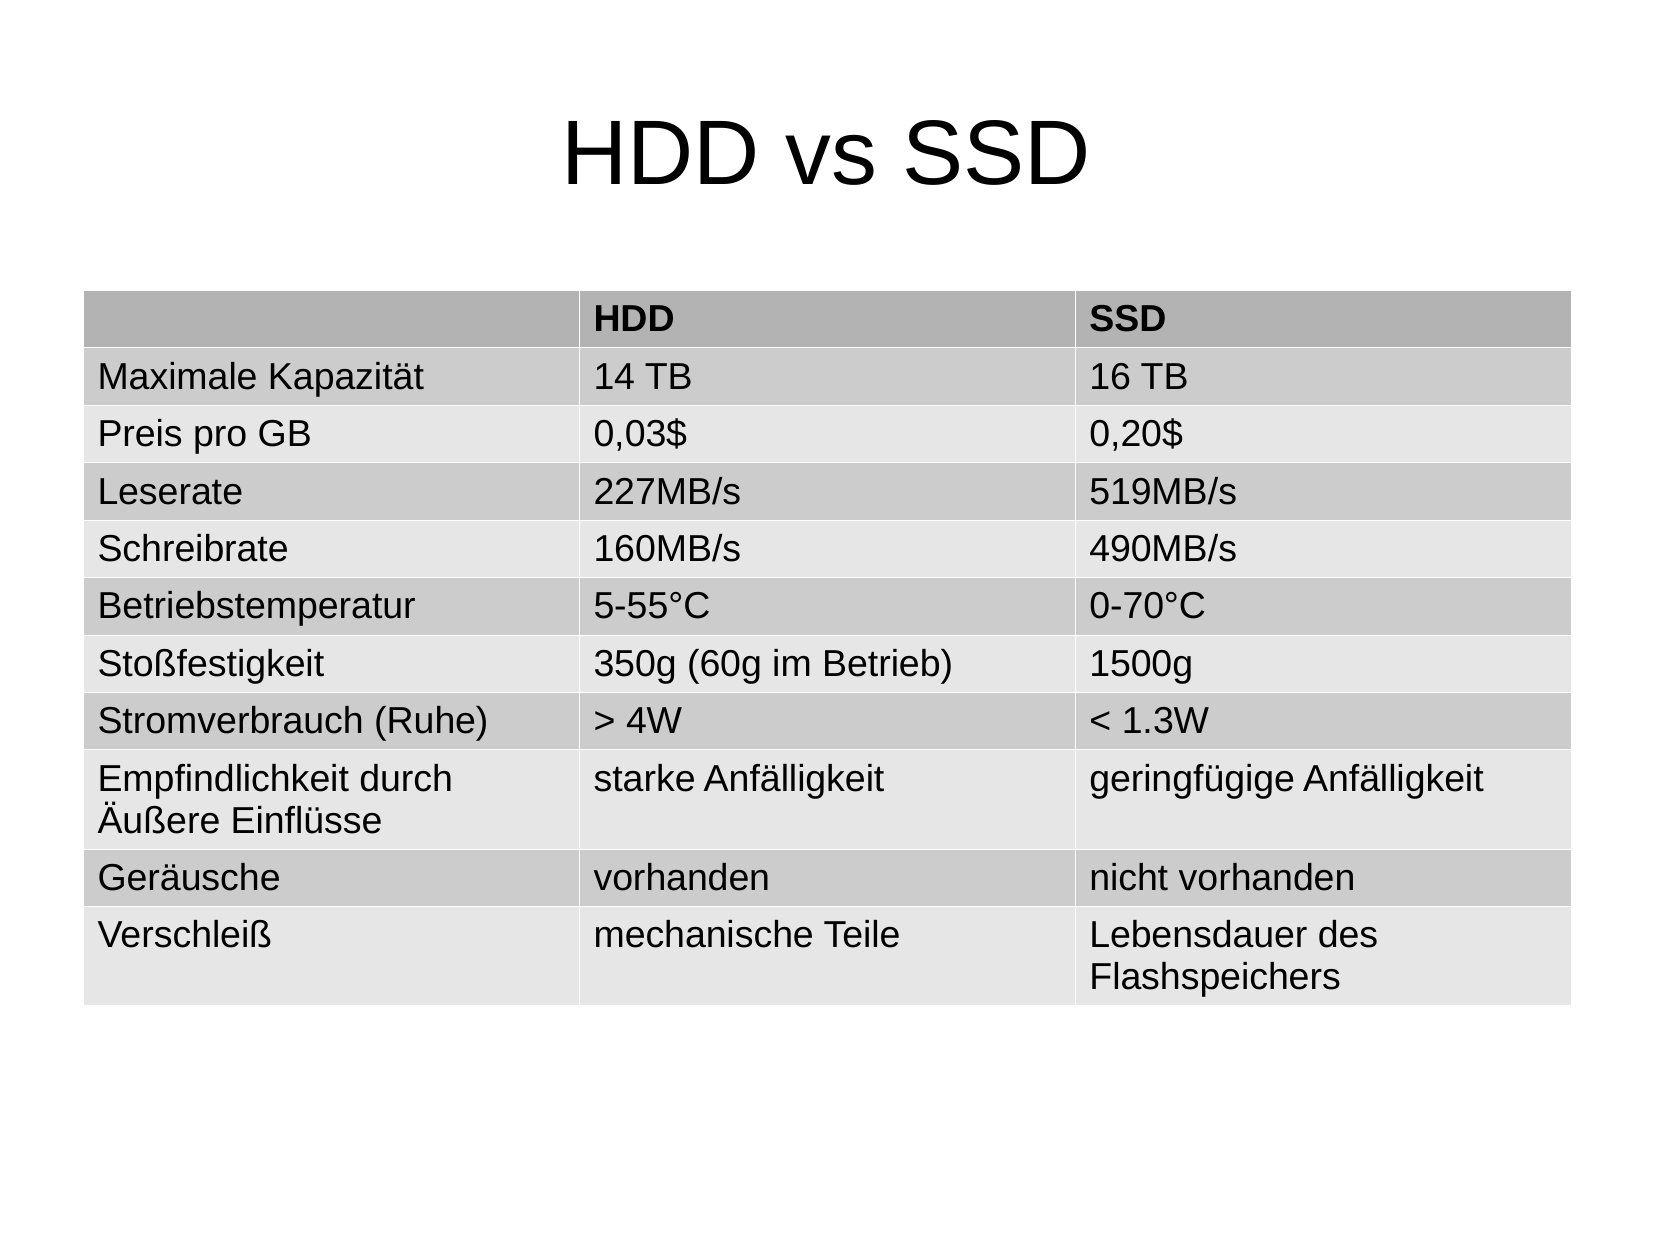

# HDD vs SSD
| | HDD | SSD |
| --- | --- | --- |
| Maximale Kapazität | 14 TB | 16 TB |
| Preis pro GB | 0,03$ | 0,20$ |
| Leserate | 227MB/s | 519MB/s |
| Schreibrate | 160MB/s | 490MB/s |
| Betriebstemperatur | 5-55°C | 0-70°C |
| Stoßfestigkeit | 350g (60g im Betrieb) | 1500g |
| Stromverbrauch (Ruhe) | > 4W | < 1.3W |
| Empfindlichkeit durch Äußere Einflüsse | starke Anfälligkeit | geringfügige Anfälligkeit |
| Geräusche | vorhanden | nicht vorhanden |
| Verschleiß | mechanische Teile | Lebensdauer des Flashspeichers |